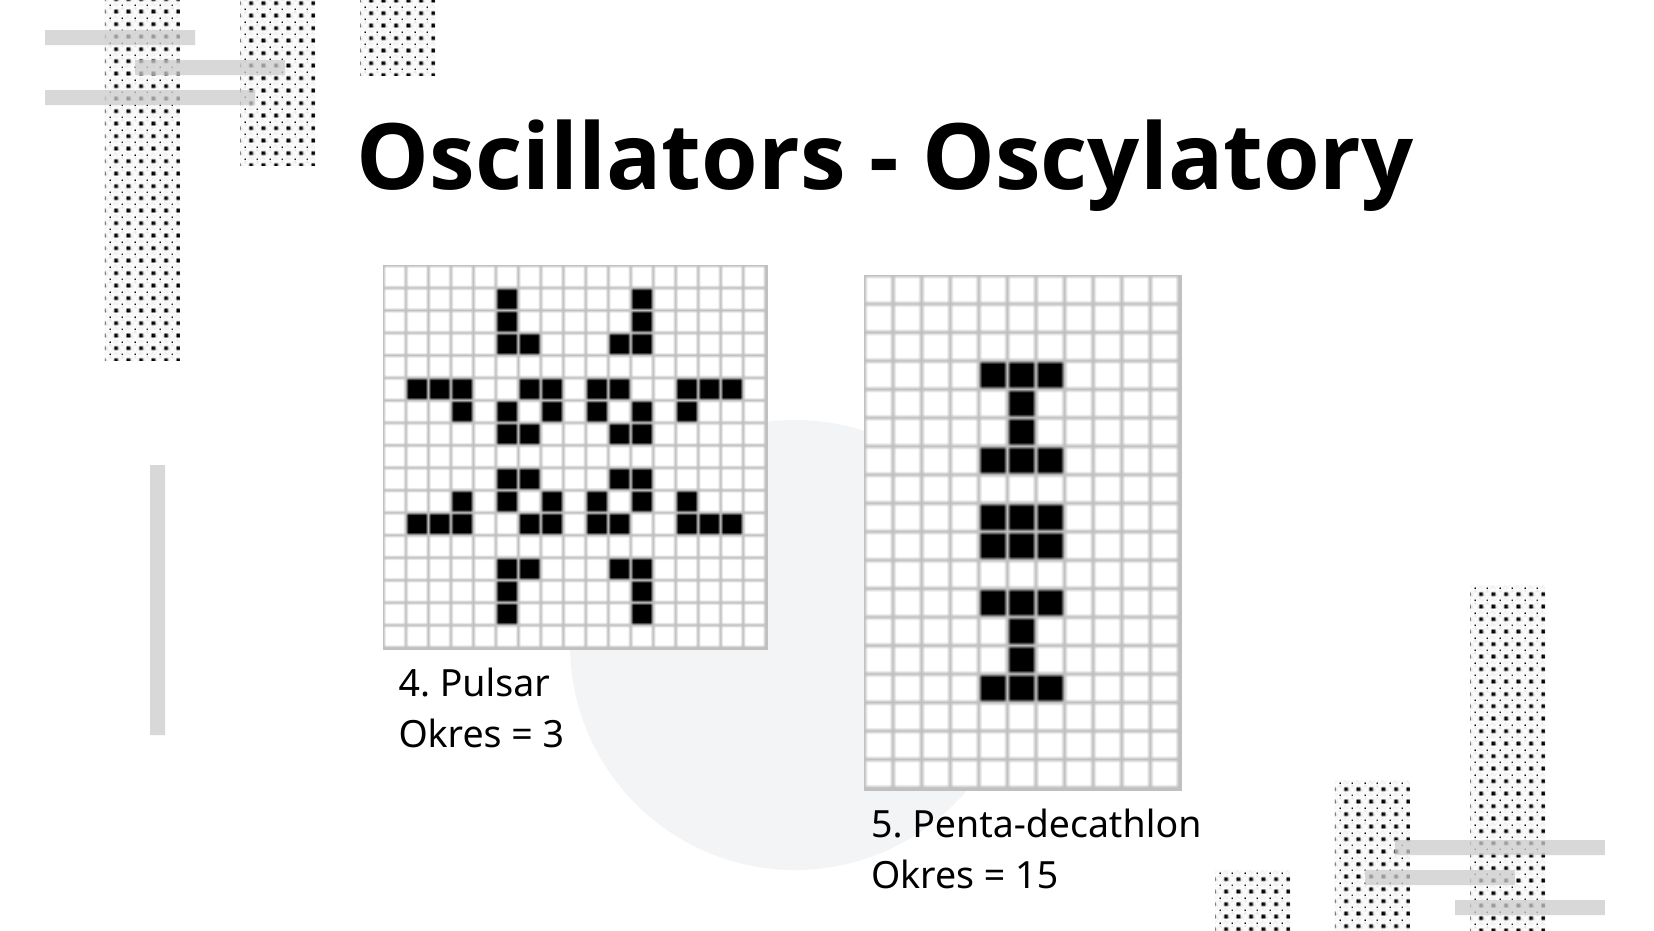

# Oscillators - Oscylatory
4. Pulsar
Okres = 3
5. Penta-decathlon
Okres = 15